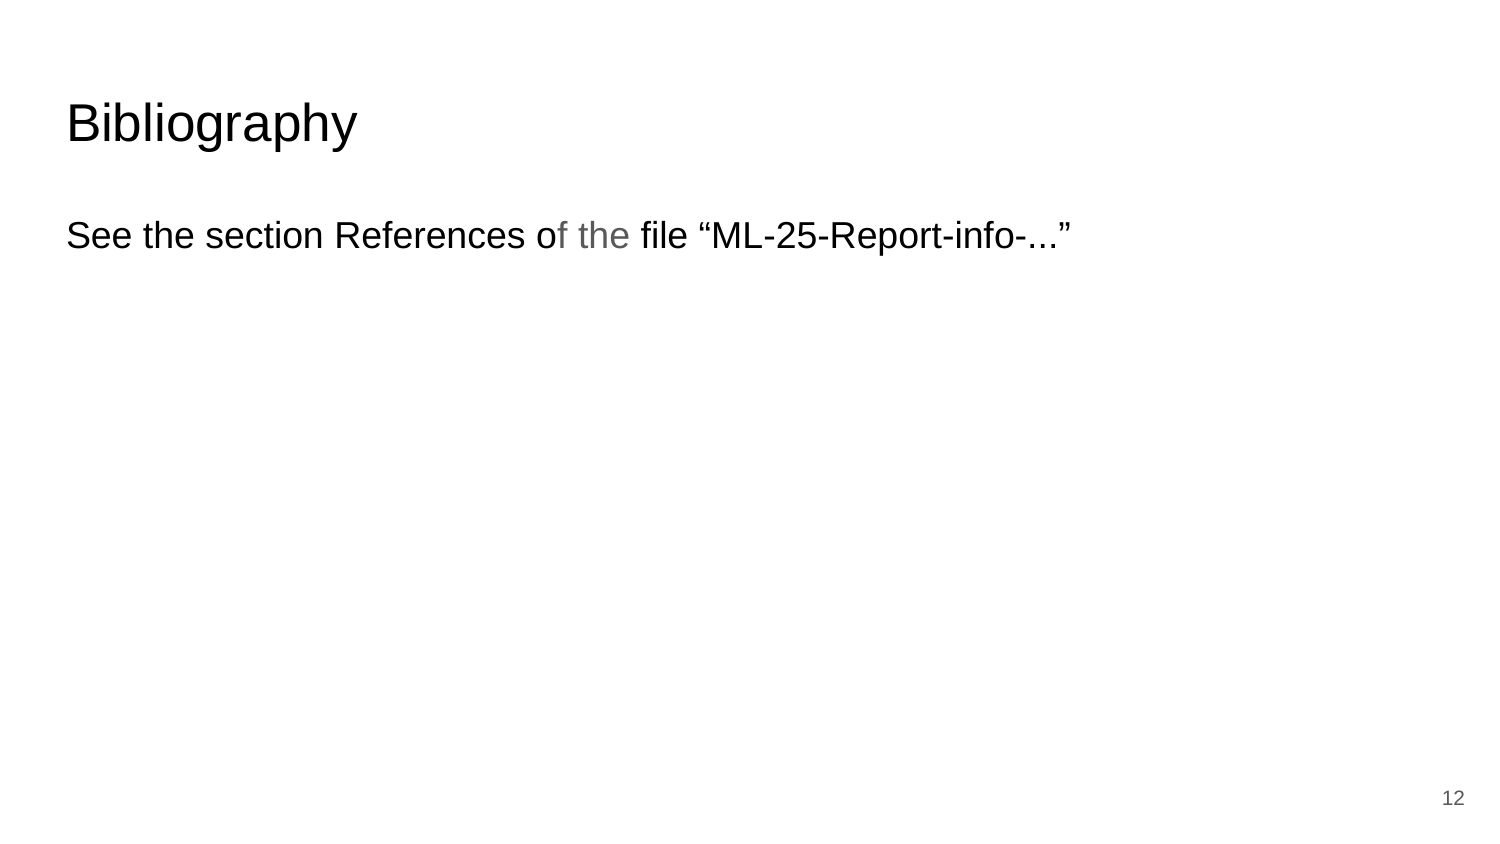

# Bibliography
See the section References of the file “ML-25-Report-info-...”